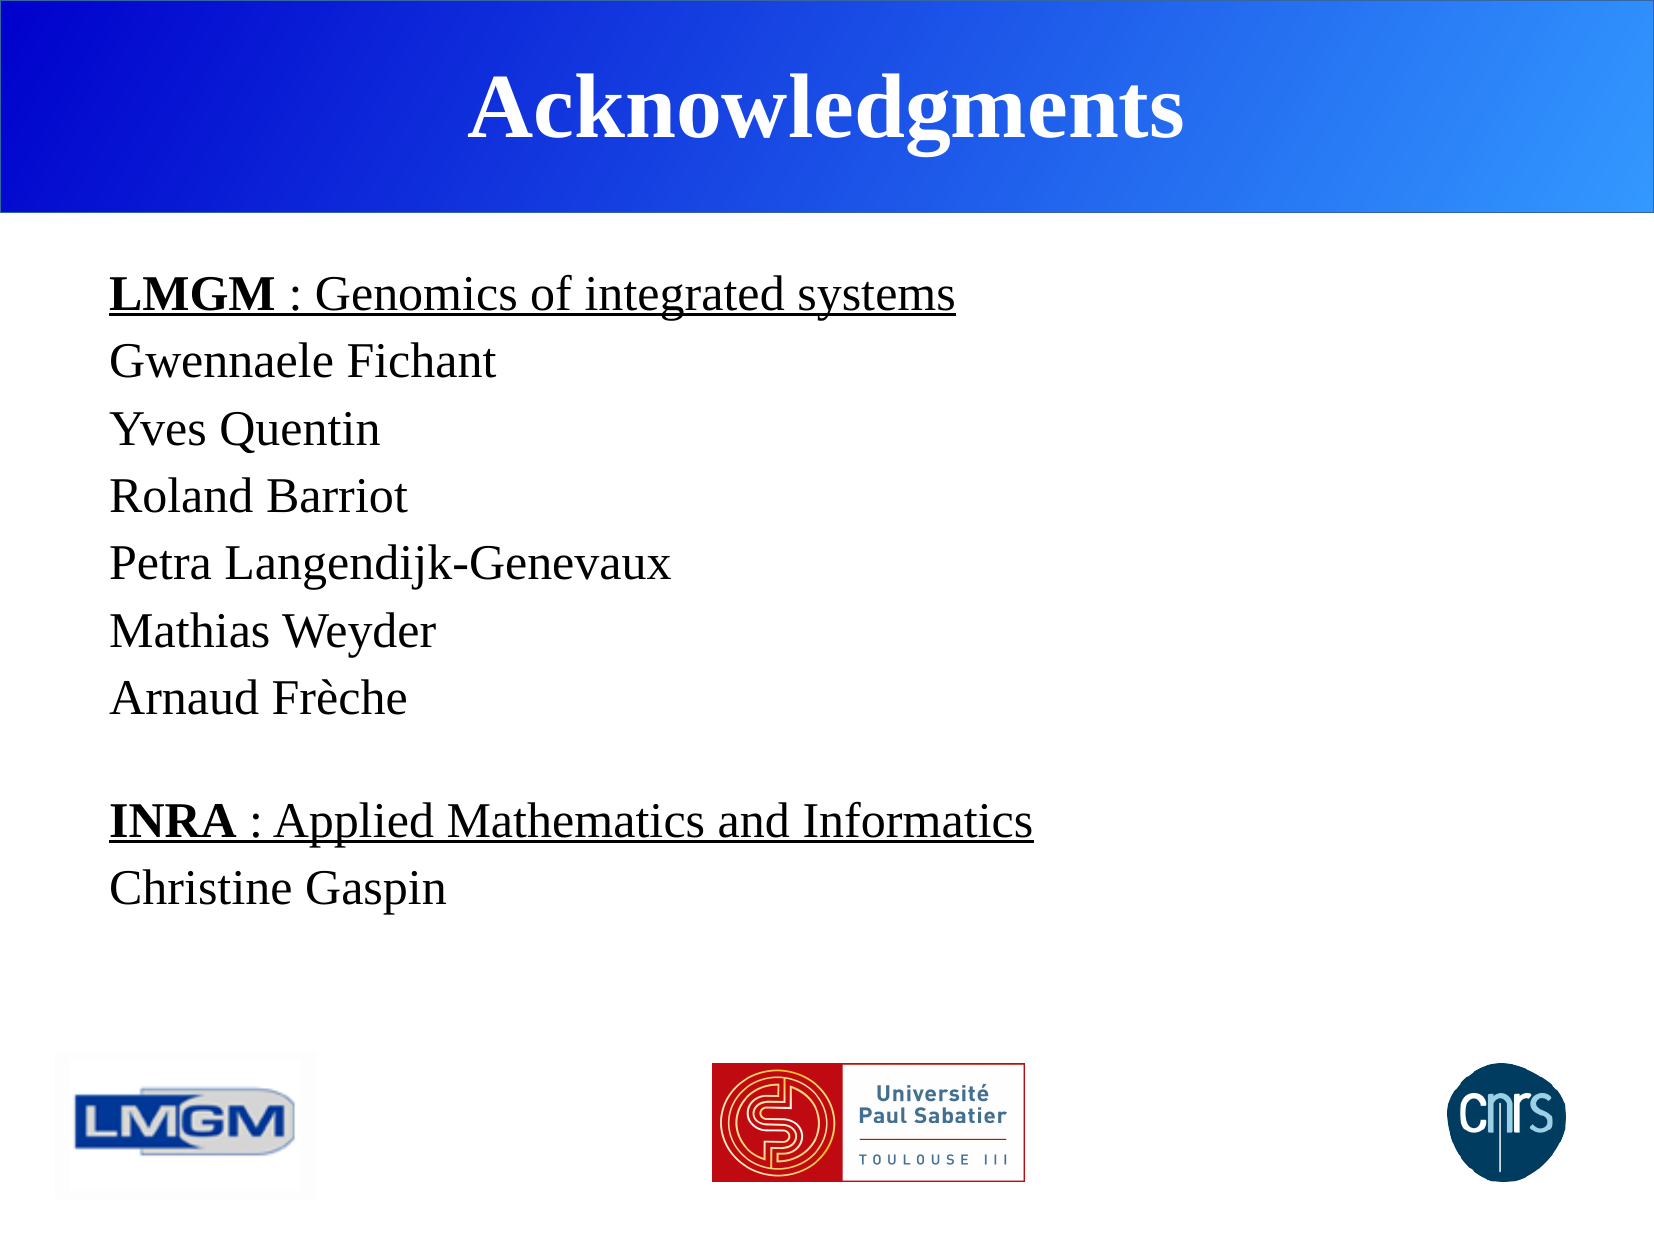

# Acknowledgments
LMGM : Genomics of integrated systems
Gwennaele Fichant
Yves Quentin
Roland Barriot
Petra Langendijk-Genevaux
Mathias Weyder
Arnaud Frèche
INRA : Applied Mathematics and Informatics
Christine Gaspin